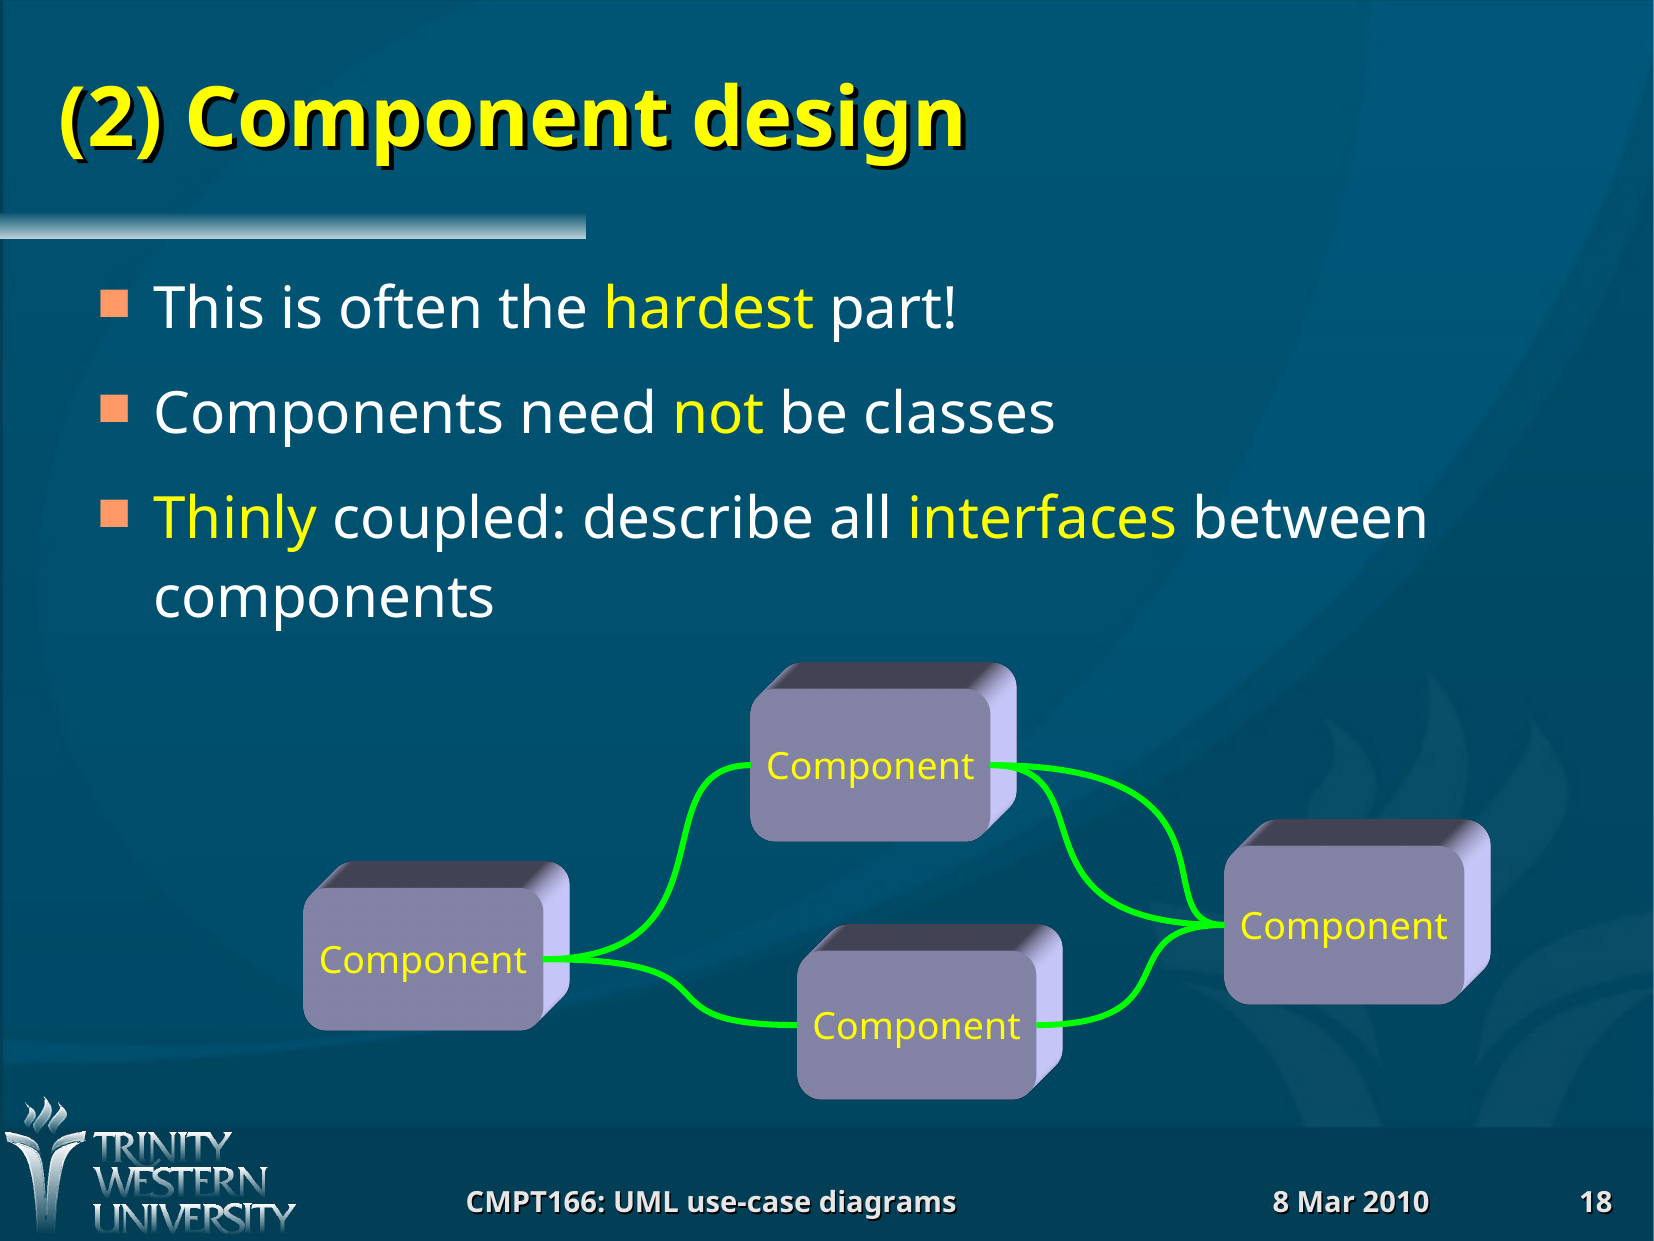

# (2) Component design
This is often the hardest part!
Components need not be classes
Thinly coupled: describe all interfaces between components
Component
Component
Component
Component
CMPT166: UML use-case diagrams
8 Mar 2010
18